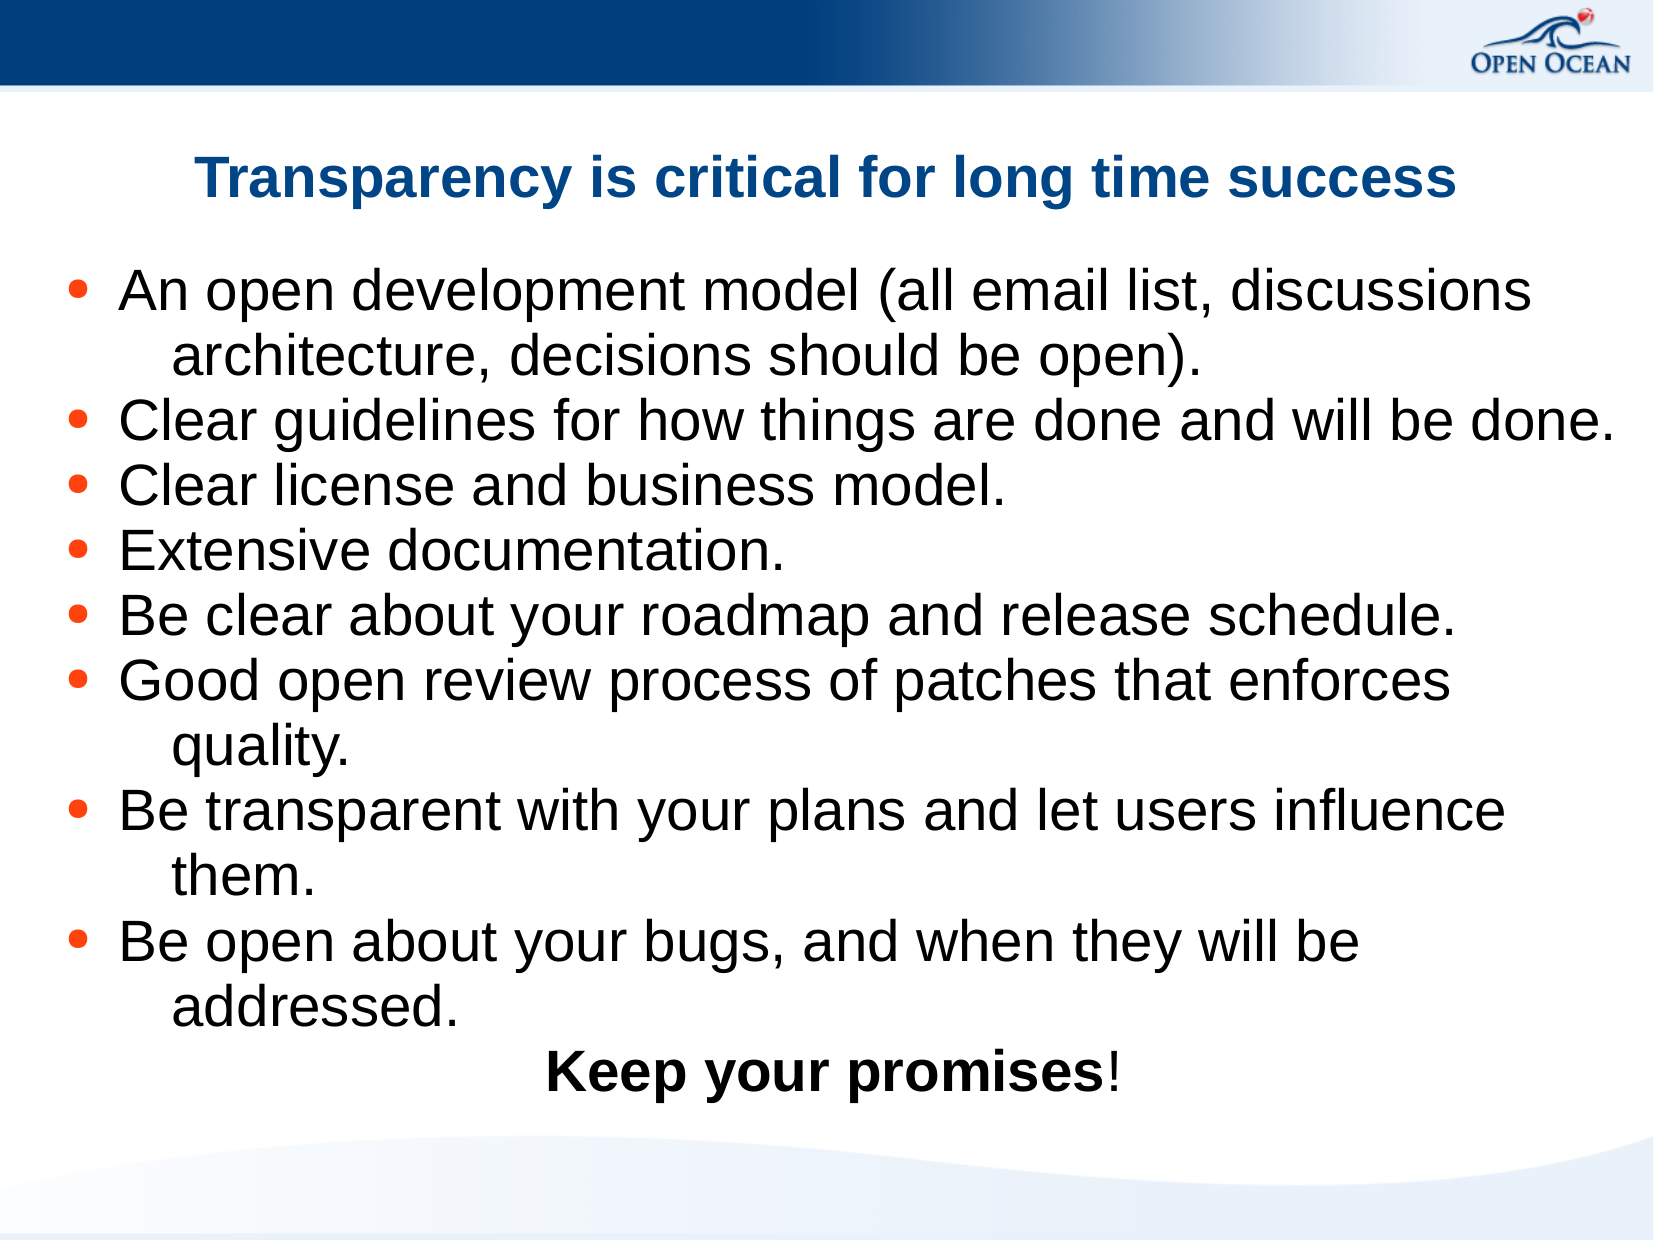

# Transparency is critical for long time success
An open development model (all email list, discussions architecture, decisions should be open).
Clear guidelines for how things are done and will be done.
Clear license and business model.
Extensive documentation.
Be clear about your roadmap and release schedule.
Good open review process of patches that enforces quality.
Be transparent with your plans and let users influence them.
Be open about your bugs, and when they will be addressed.
Keep your promises!